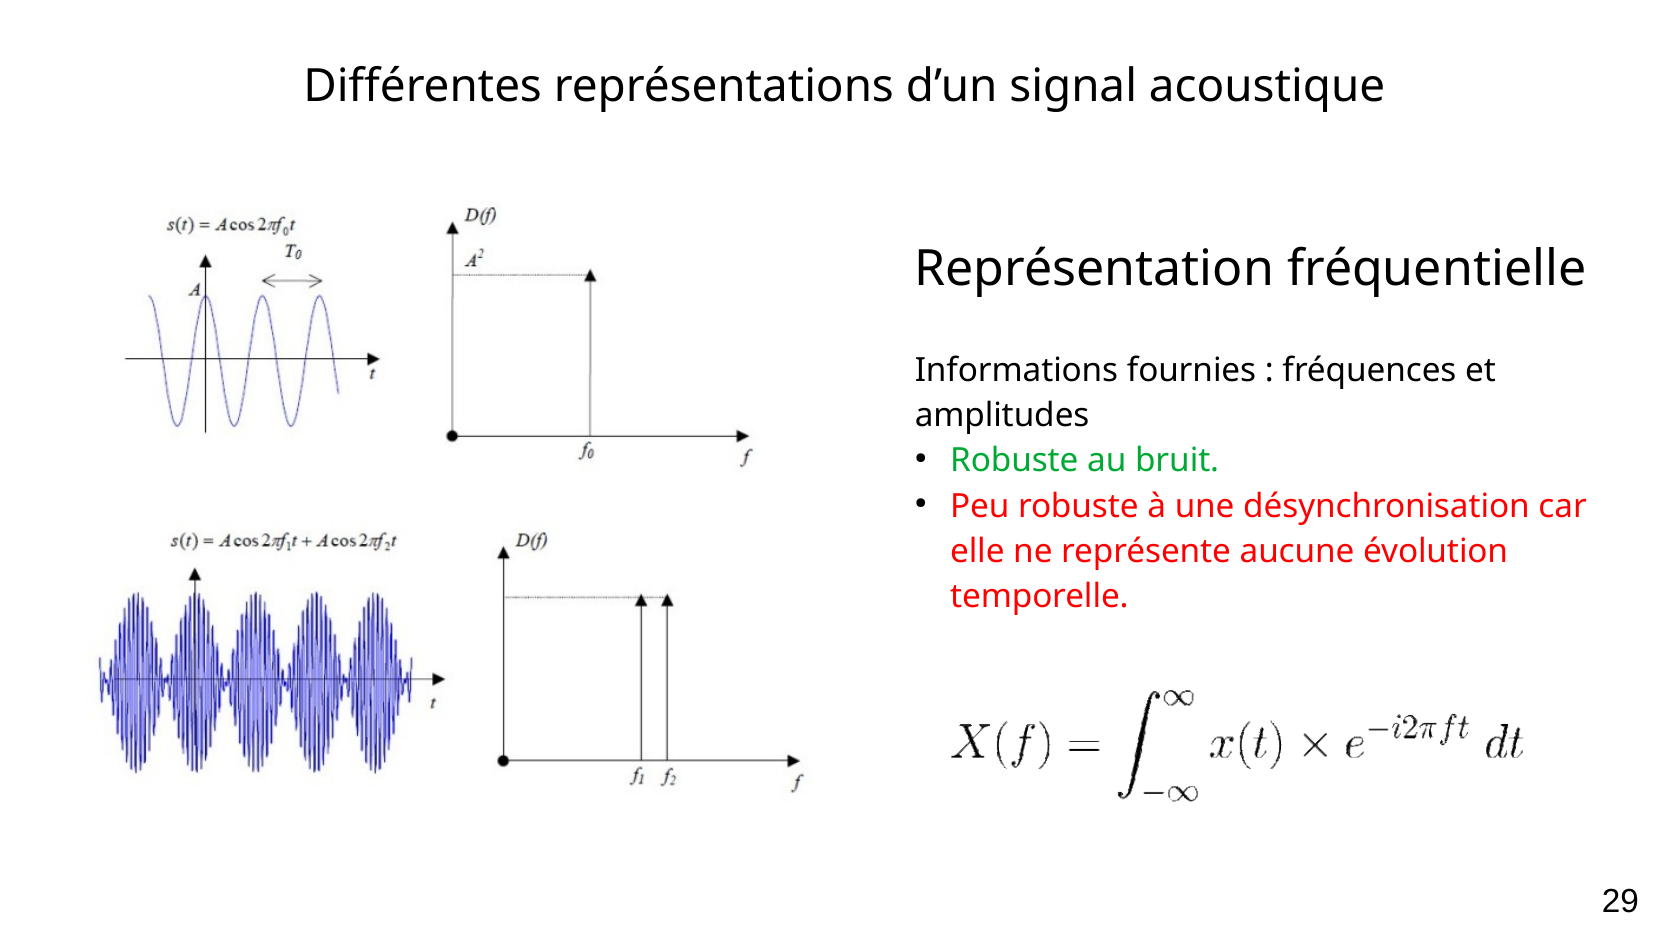

Différentes représentations d’un signal acoustique
Représentation fréquentielle
Informations fournies : fréquences et amplitudes
Robuste au bruit.
Peu robuste à une désynchronisation car elle ne représente aucune évolution temporelle.